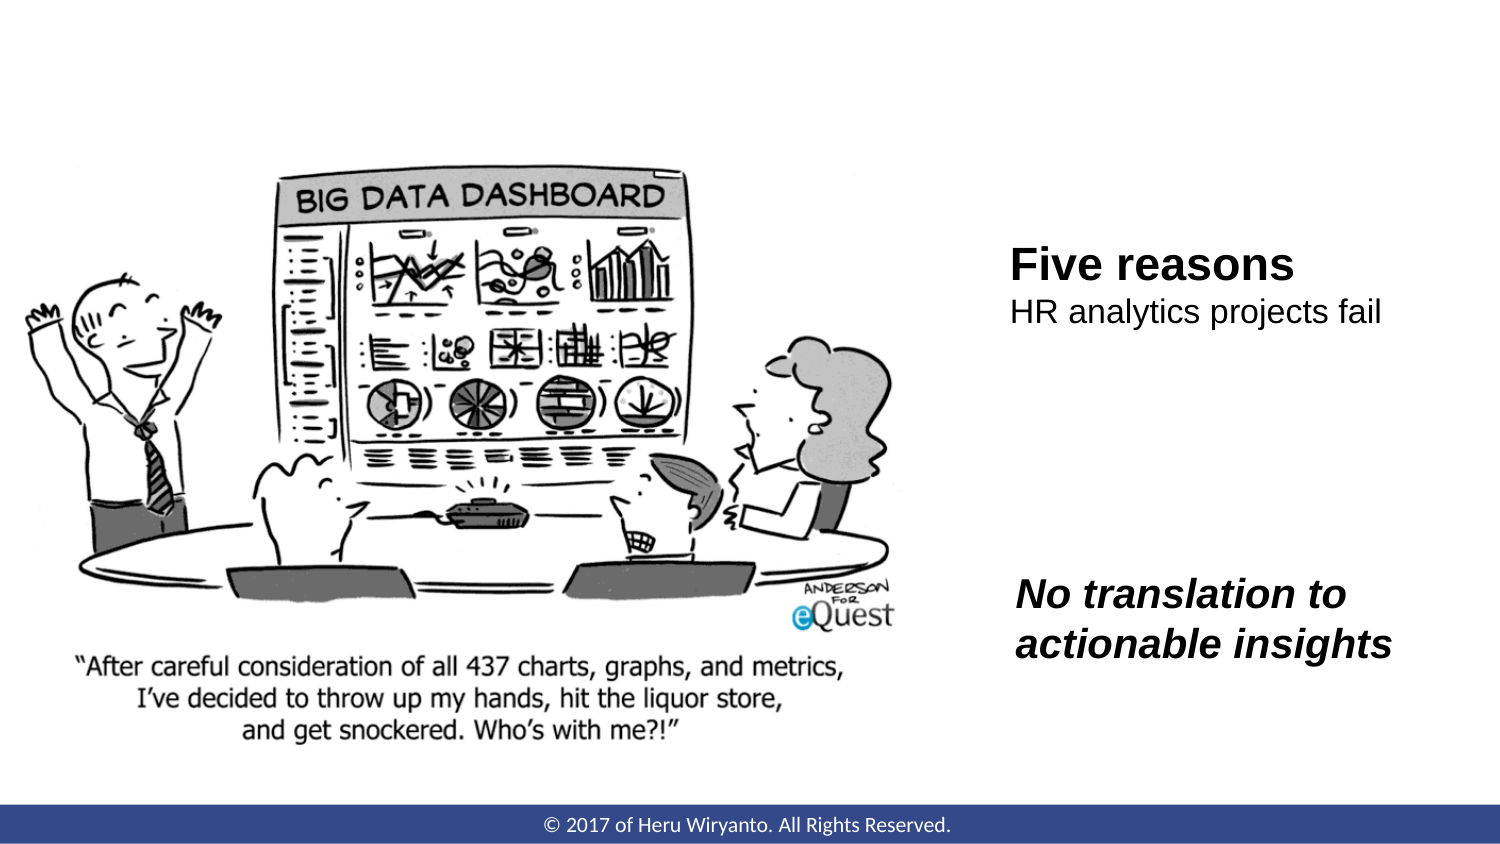

# Five reasons HR analytics projects fail
No translation to actionable insights